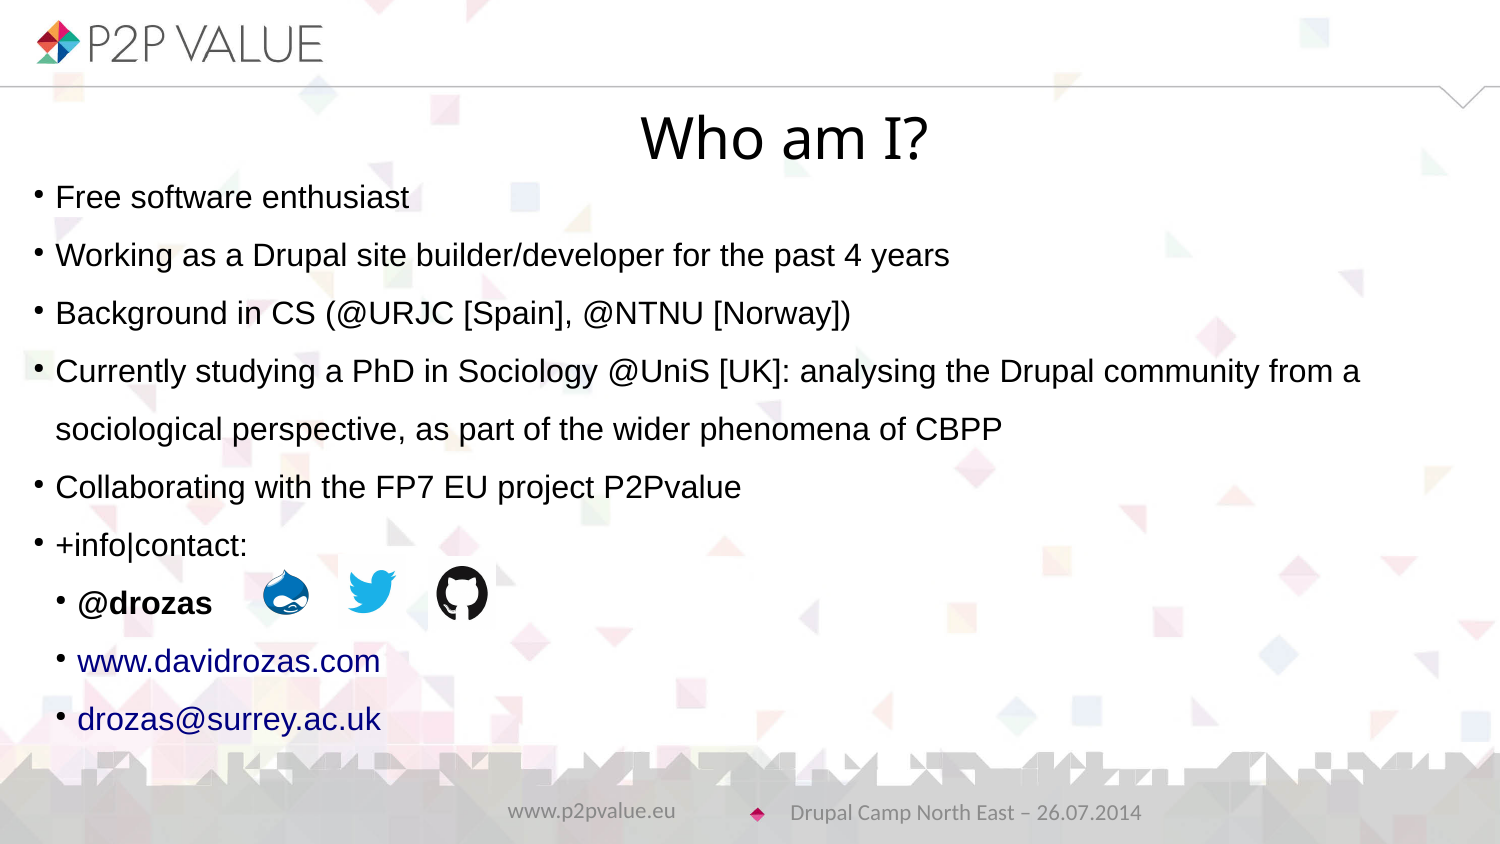

# Who am I?
Free software enthusiast
Working as a Drupal site builder/developer for the past 4 years
Background in CS (@URJC [Spain], @NTNU [Norway])
Currently studying a PhD in Sociology @UniS [UK]: analysing the Drupal community from a sociological perspective, as part of the wider phenomena of CBPP
Collaborating with the FP7 EU project P2Pvalue
+info|contact:
@drozas
www.davidrozas.com
drozas@surrey.ac.uk
Drupal Camp North East – 26.07.2014
www.p2pvalue.eu